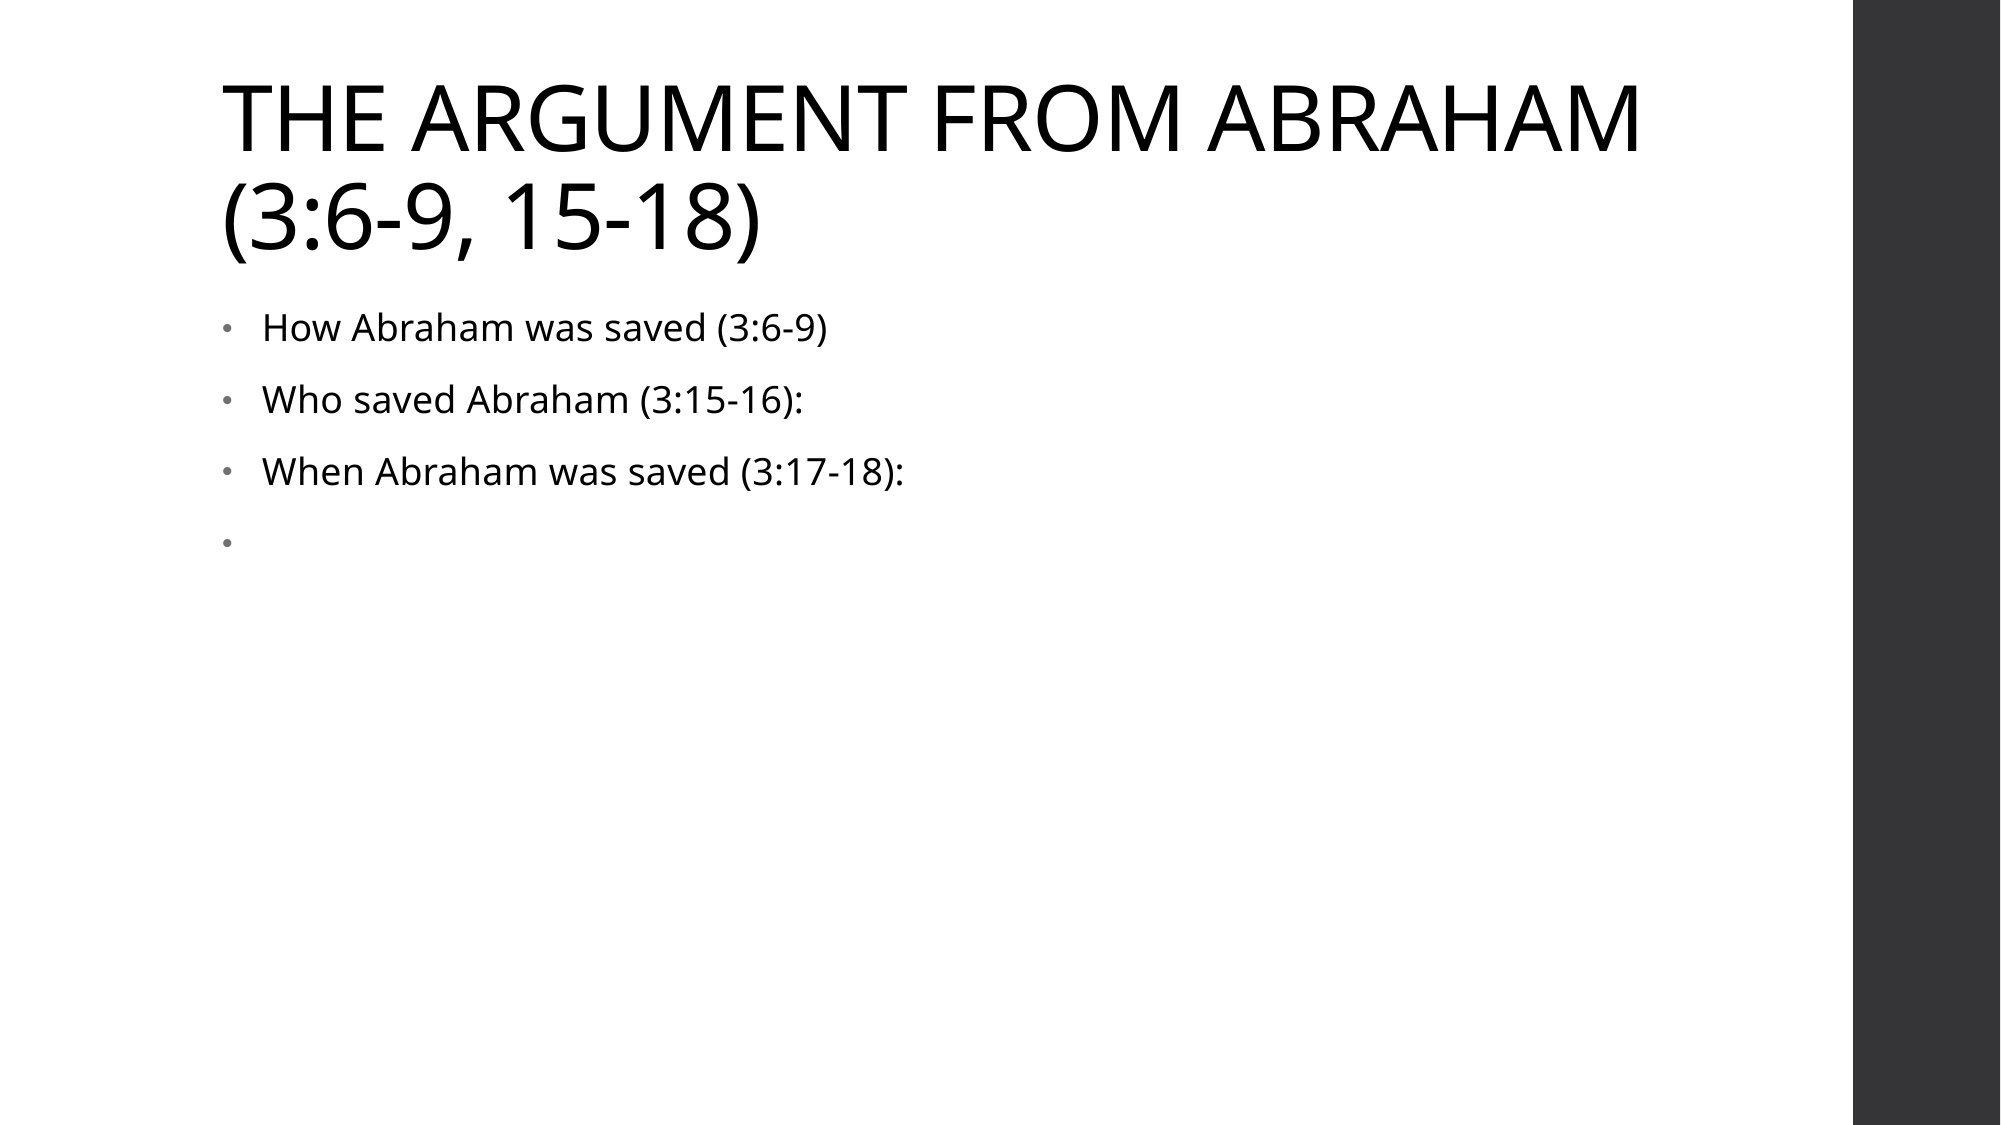

# THE ARGUMENT FROM ABRAHAM (3:6-9, 15-18)
 How Abraham was saved (3:6-9)
 Who saved Abraham (3:15-16):
 When Abraham was saved (3:17-18):